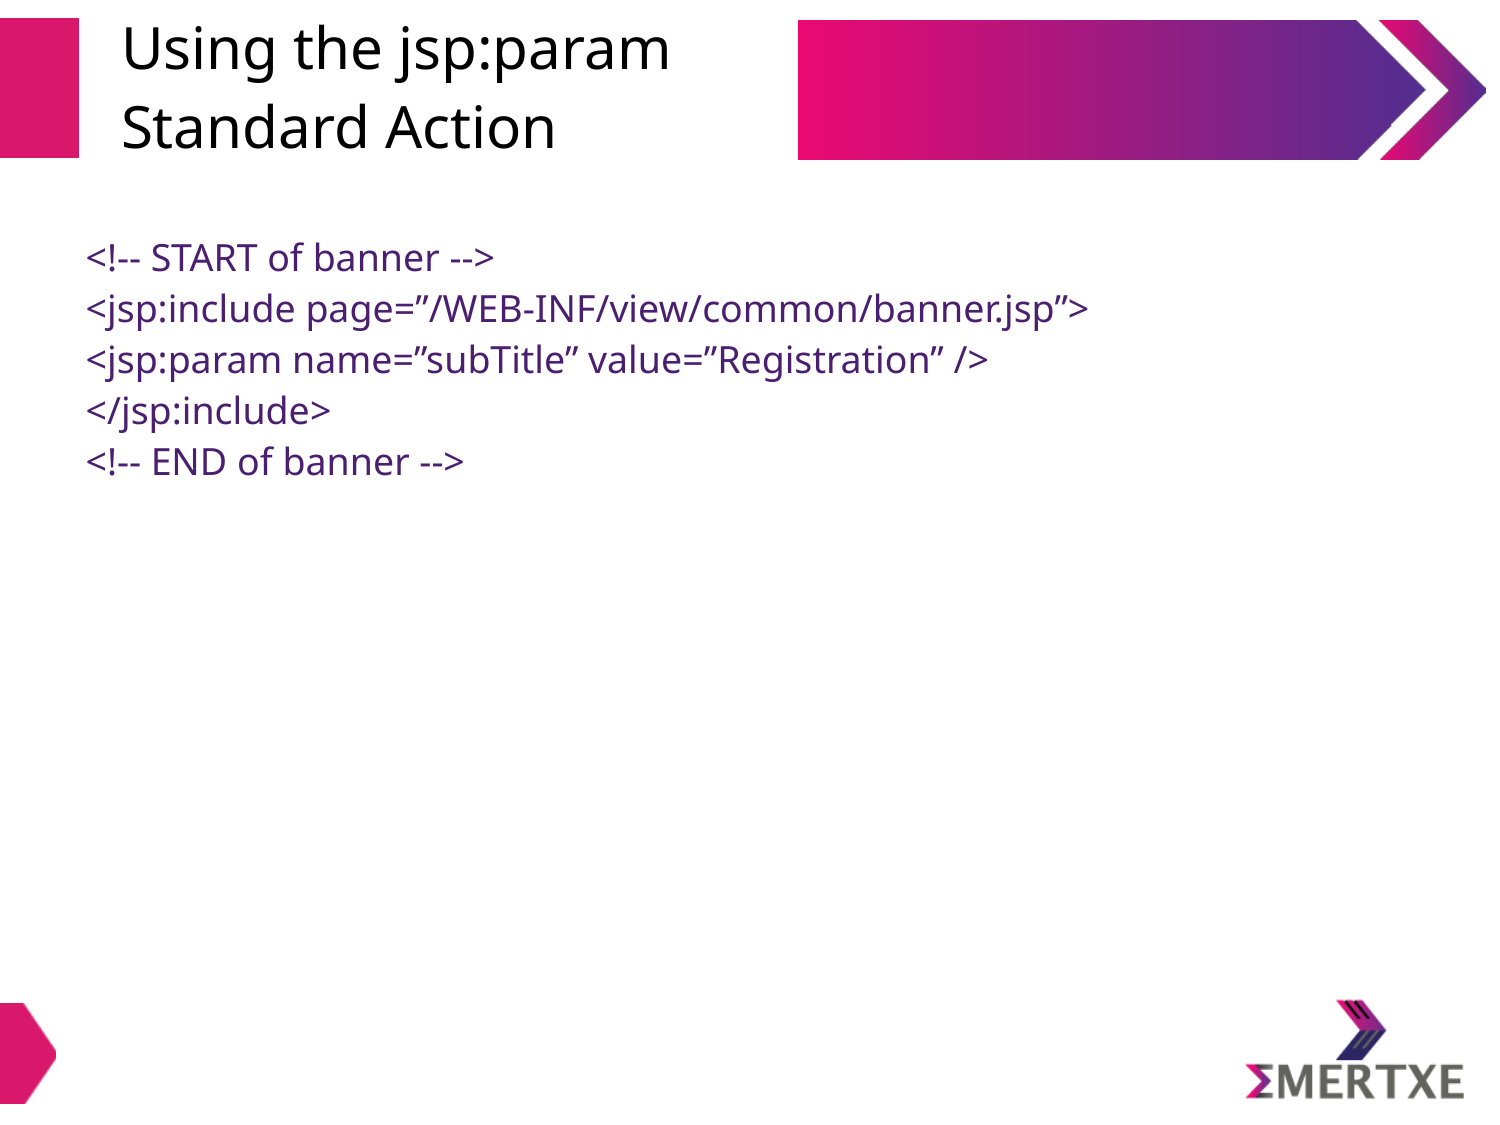

Using the jsp:param Standard Action
<!-- START of banner -->
<jsp:include page=”/WEB-INF/view/common/banner.jsp”>
<jsp:param name=”subTitle” value=”Registration” />
</jsp:include>
<!-- END of banner -->